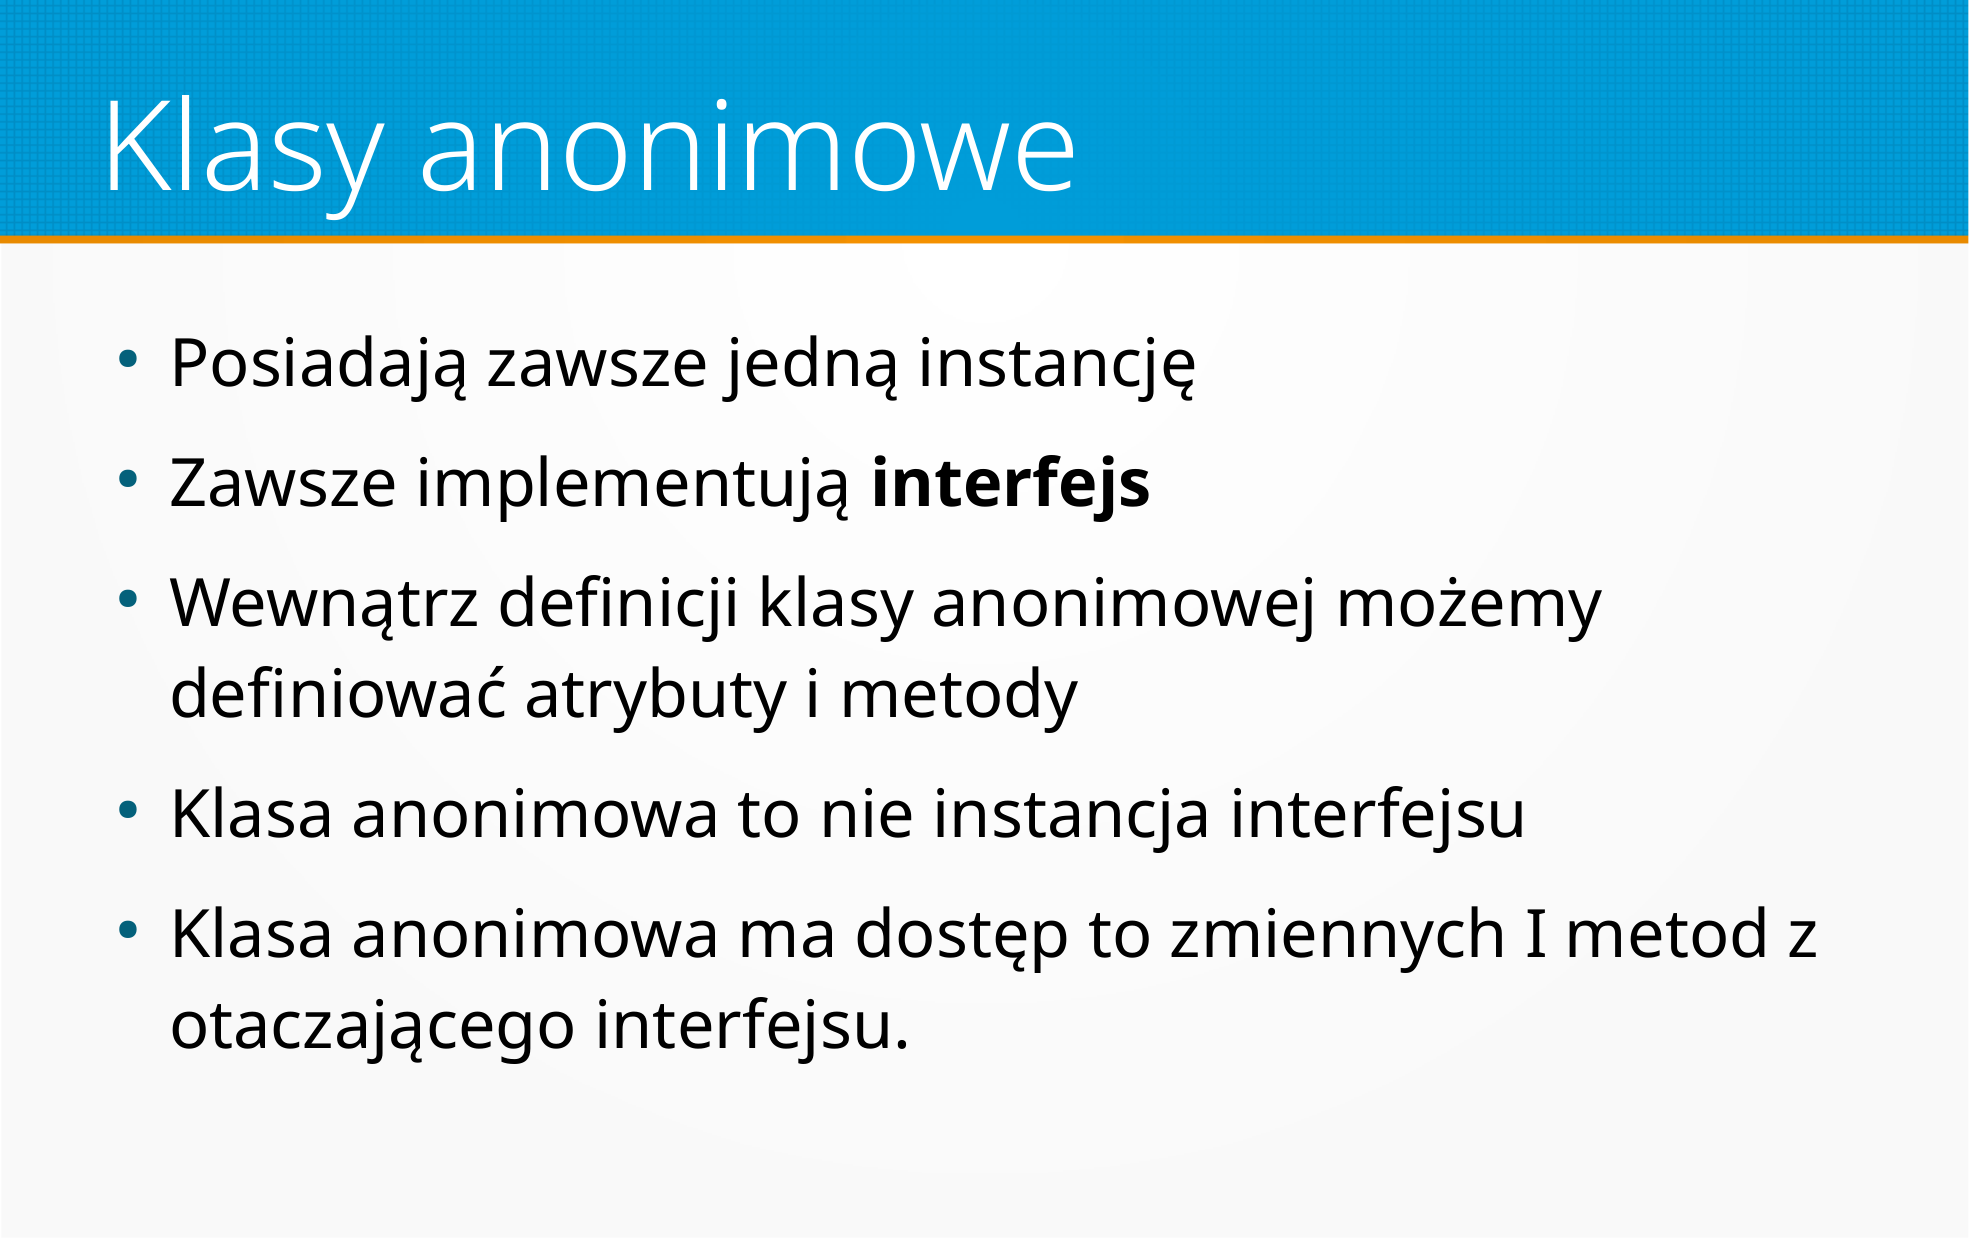

# Klasy anonimowe
Posiadają zawsze jedną instancję
Zawsze implementują interfejs
Wewnątrz definicji klasy anonimowej możemy definiować atrybuty i metody
Klasa anonimowa to nie instancja interfejsu
Klasa anonimowa ma dostęp to zmiennych I metod z otaczającego interfejsu.